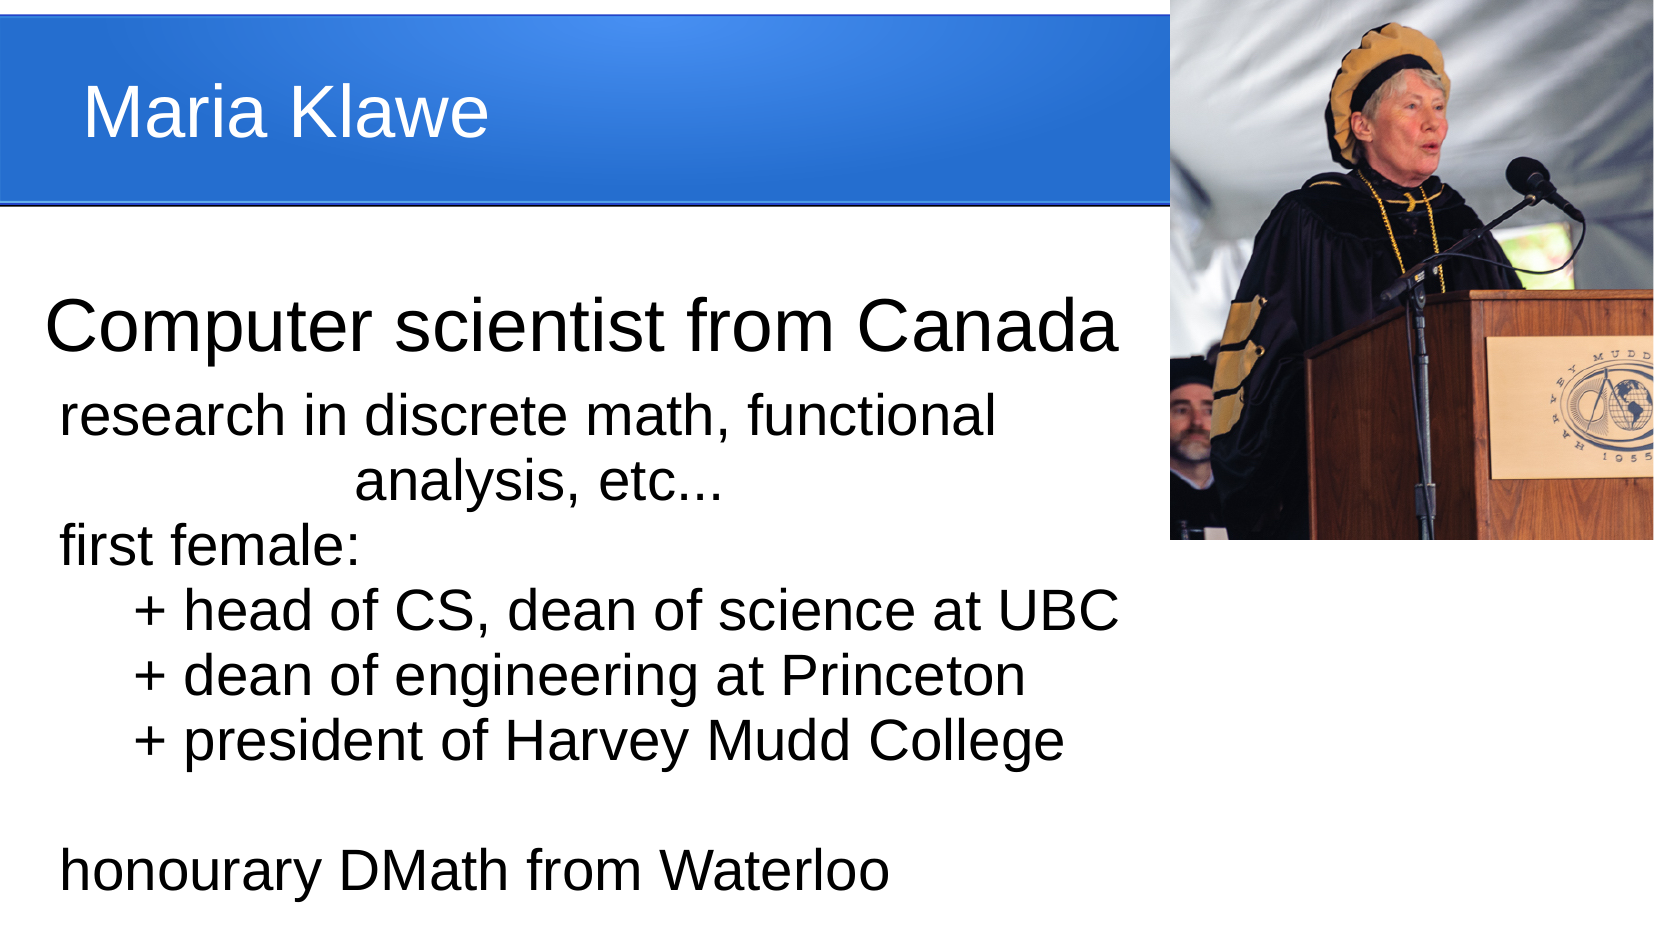

# Maria Klawe
Computer scientist from Canada
research in discrete math, functional 						analysis, etc...
first female:
	+ head of CS, dean of science at UBC
	+ dean of engineering at Princeton
	+ president of Harvey Mudd College
honourary DMath from Waterloo